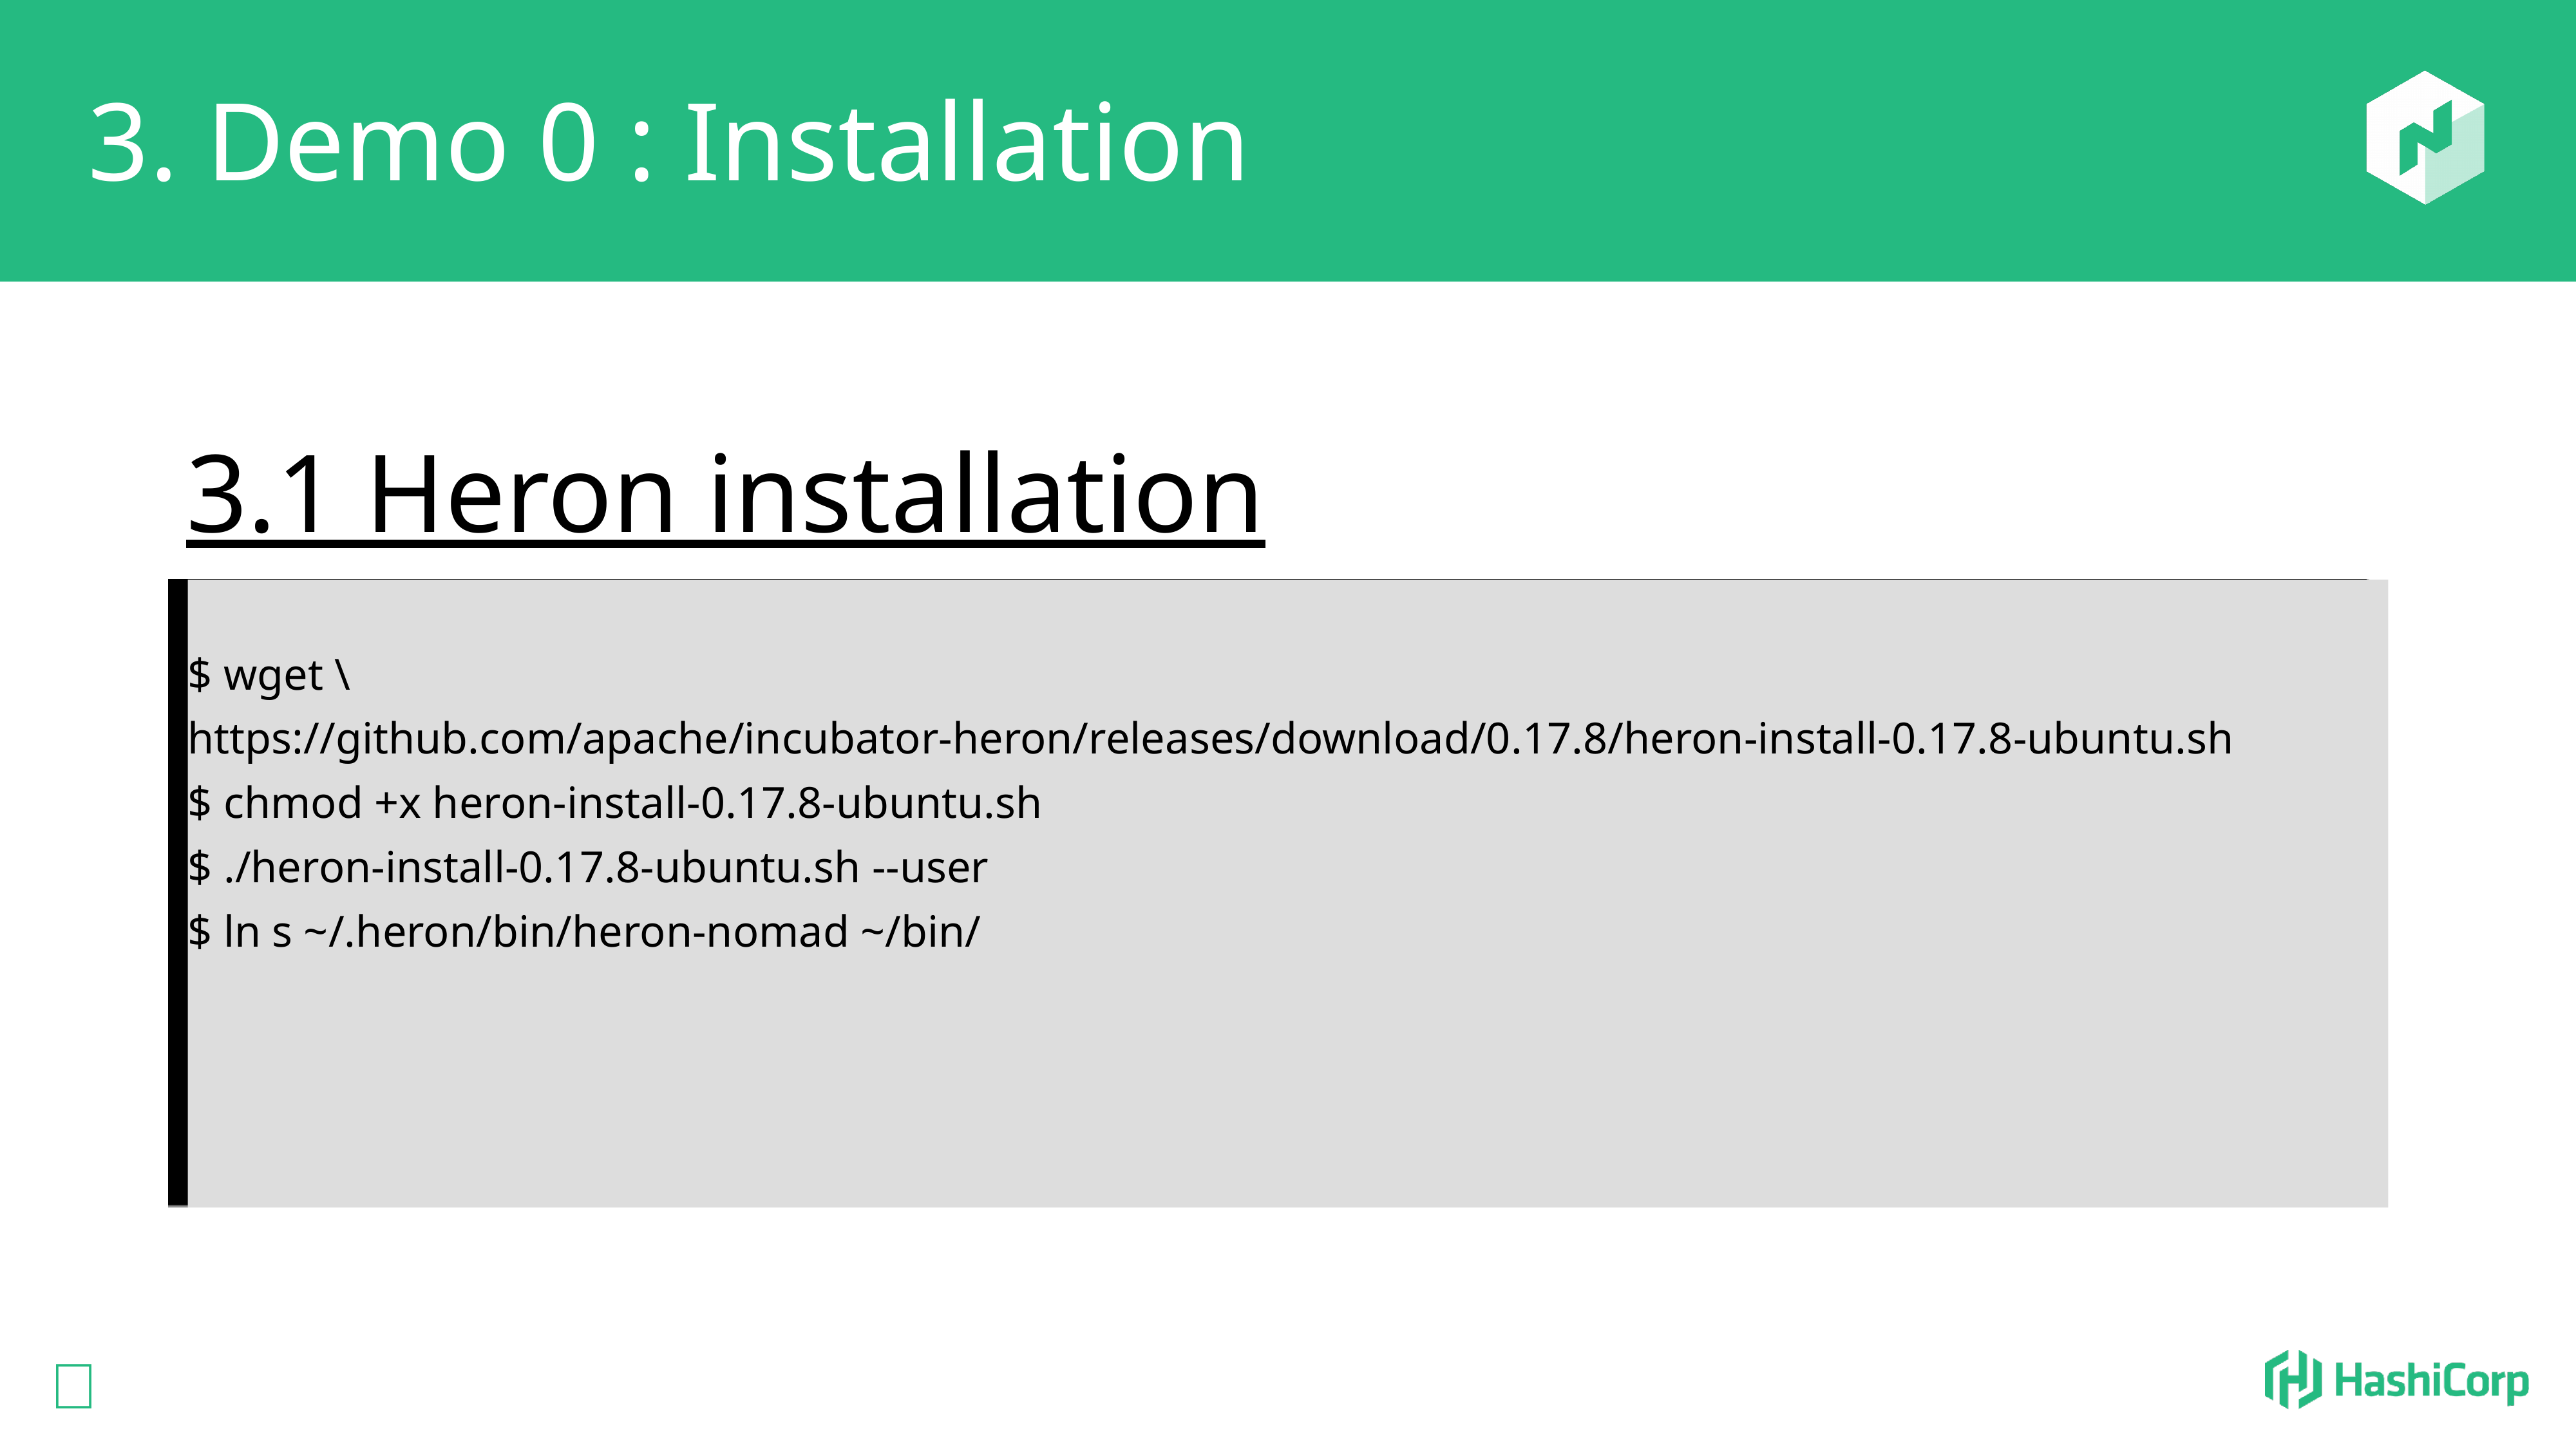

# 3. Demo 0 : Installation
3.1 Heron installation
$ wget \ https://github.com/apache/incubator-heron/releases/download/0.17.8/heron-install-0.17.8-ubuntu.sh
$ chmod +x heron-install-0.17.8-ubuntu.sh
$ ./heron-install-0.17.8-ubuntu.sh --user
$ ln s ~/.heron/bin/heron-nomad ~/bin/